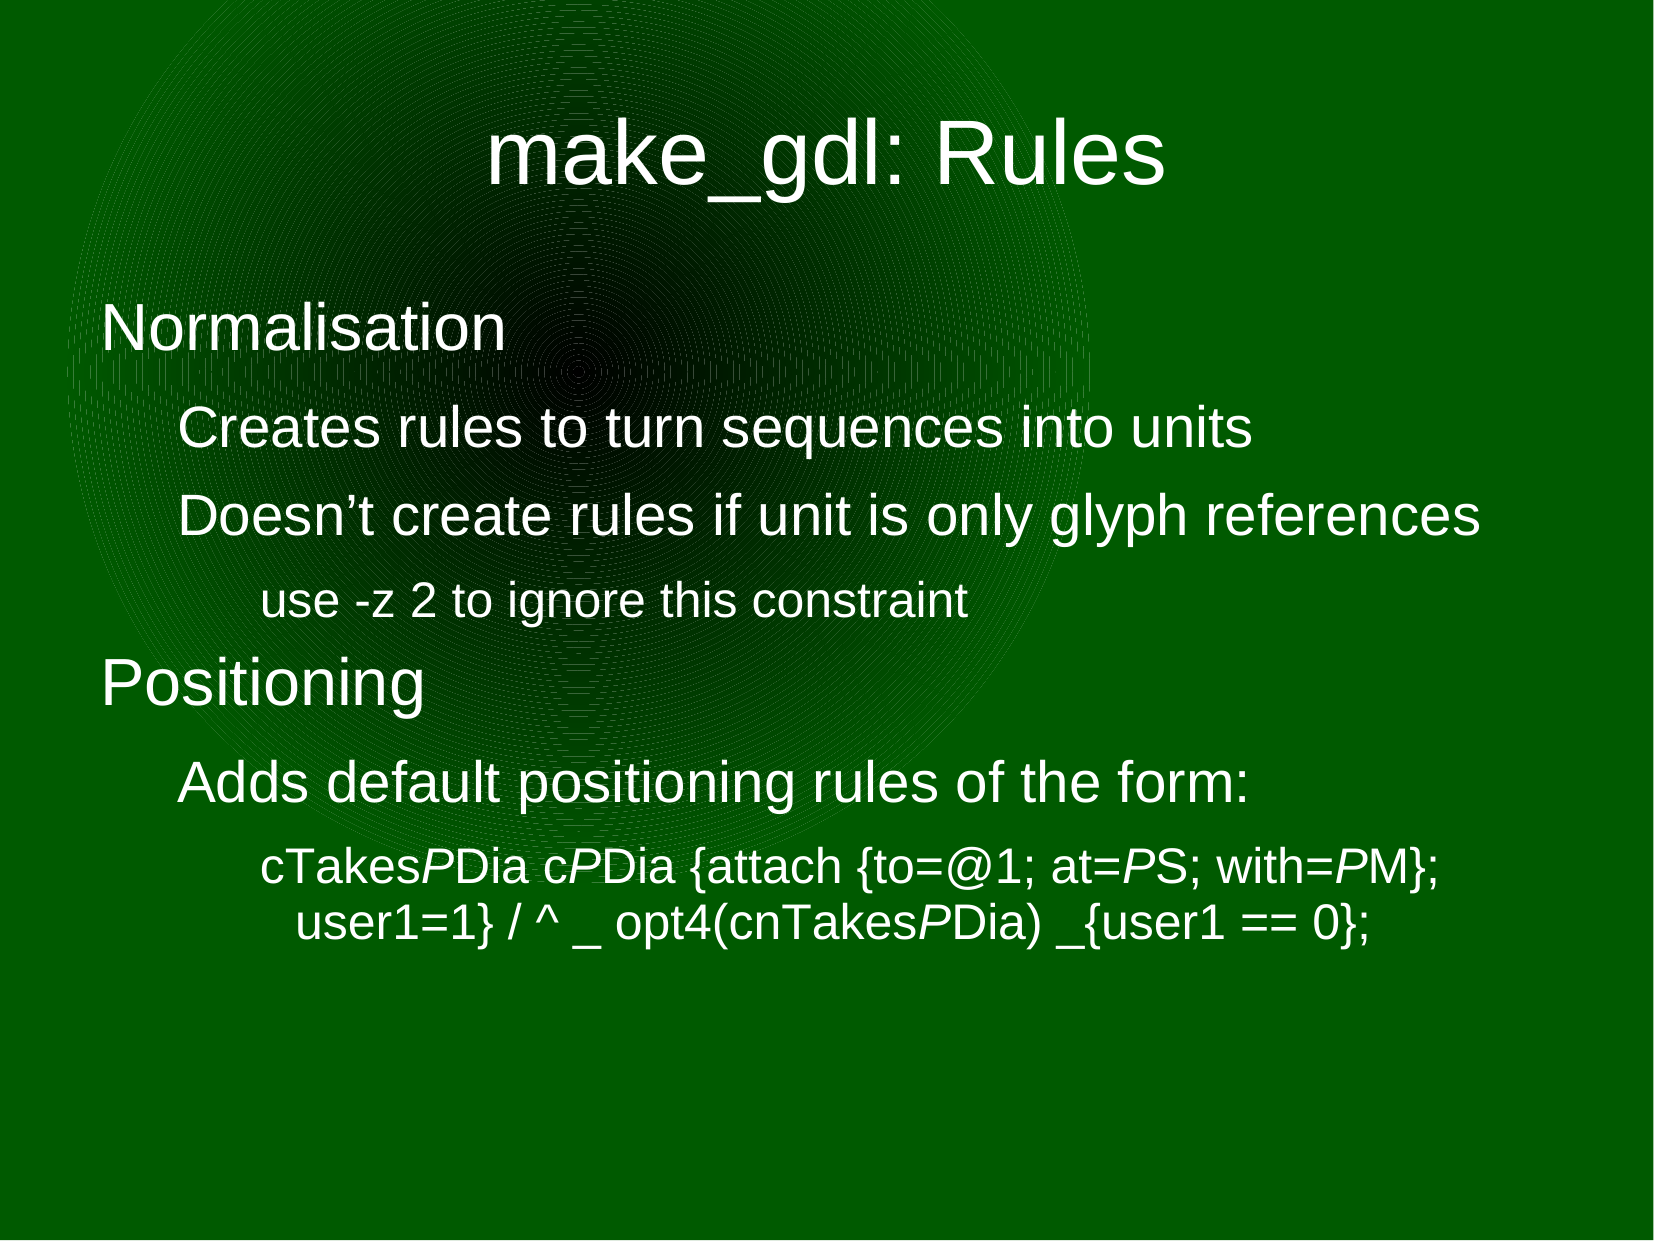

# make_gdl: Rules
Normalisation
Creates rules to turn sequences into units
Doesn’t create rules if unit is only glyph references
use -z 2 to ignore this constraint
Positioning
Adds default positioning rules of the form:
cTakesPDia cPDia {attach {to=@1; at=PS; with=PM}; user1=1} / ^ _ opt4(cnTakesPDia) _{user1 == 0};